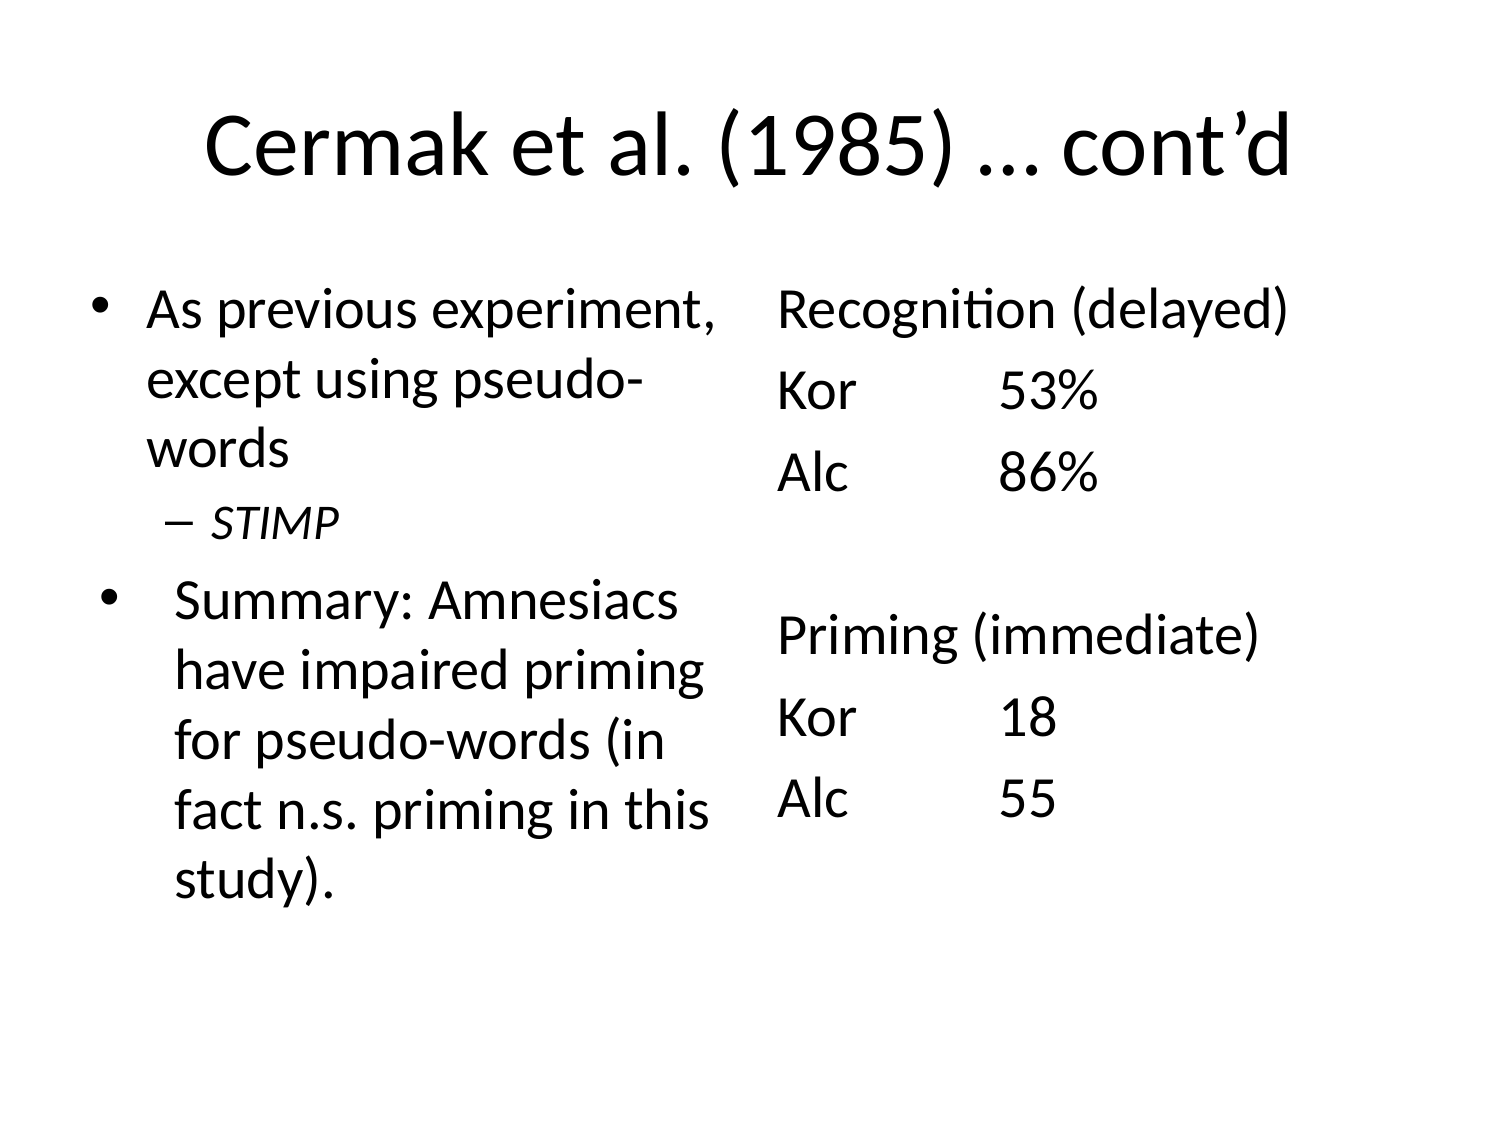

# Cermak et al. (1985) … cont’d
As previous experiment, except using pseudo-words
STIMP
Summary: Amnesiacs have impaired priming for pseudo-words (in fact n.s. priming in this study).
Recognition (delayed)
Kor		53%
Alc			86%
Priming (immediate)
Kor		18
Alc			55